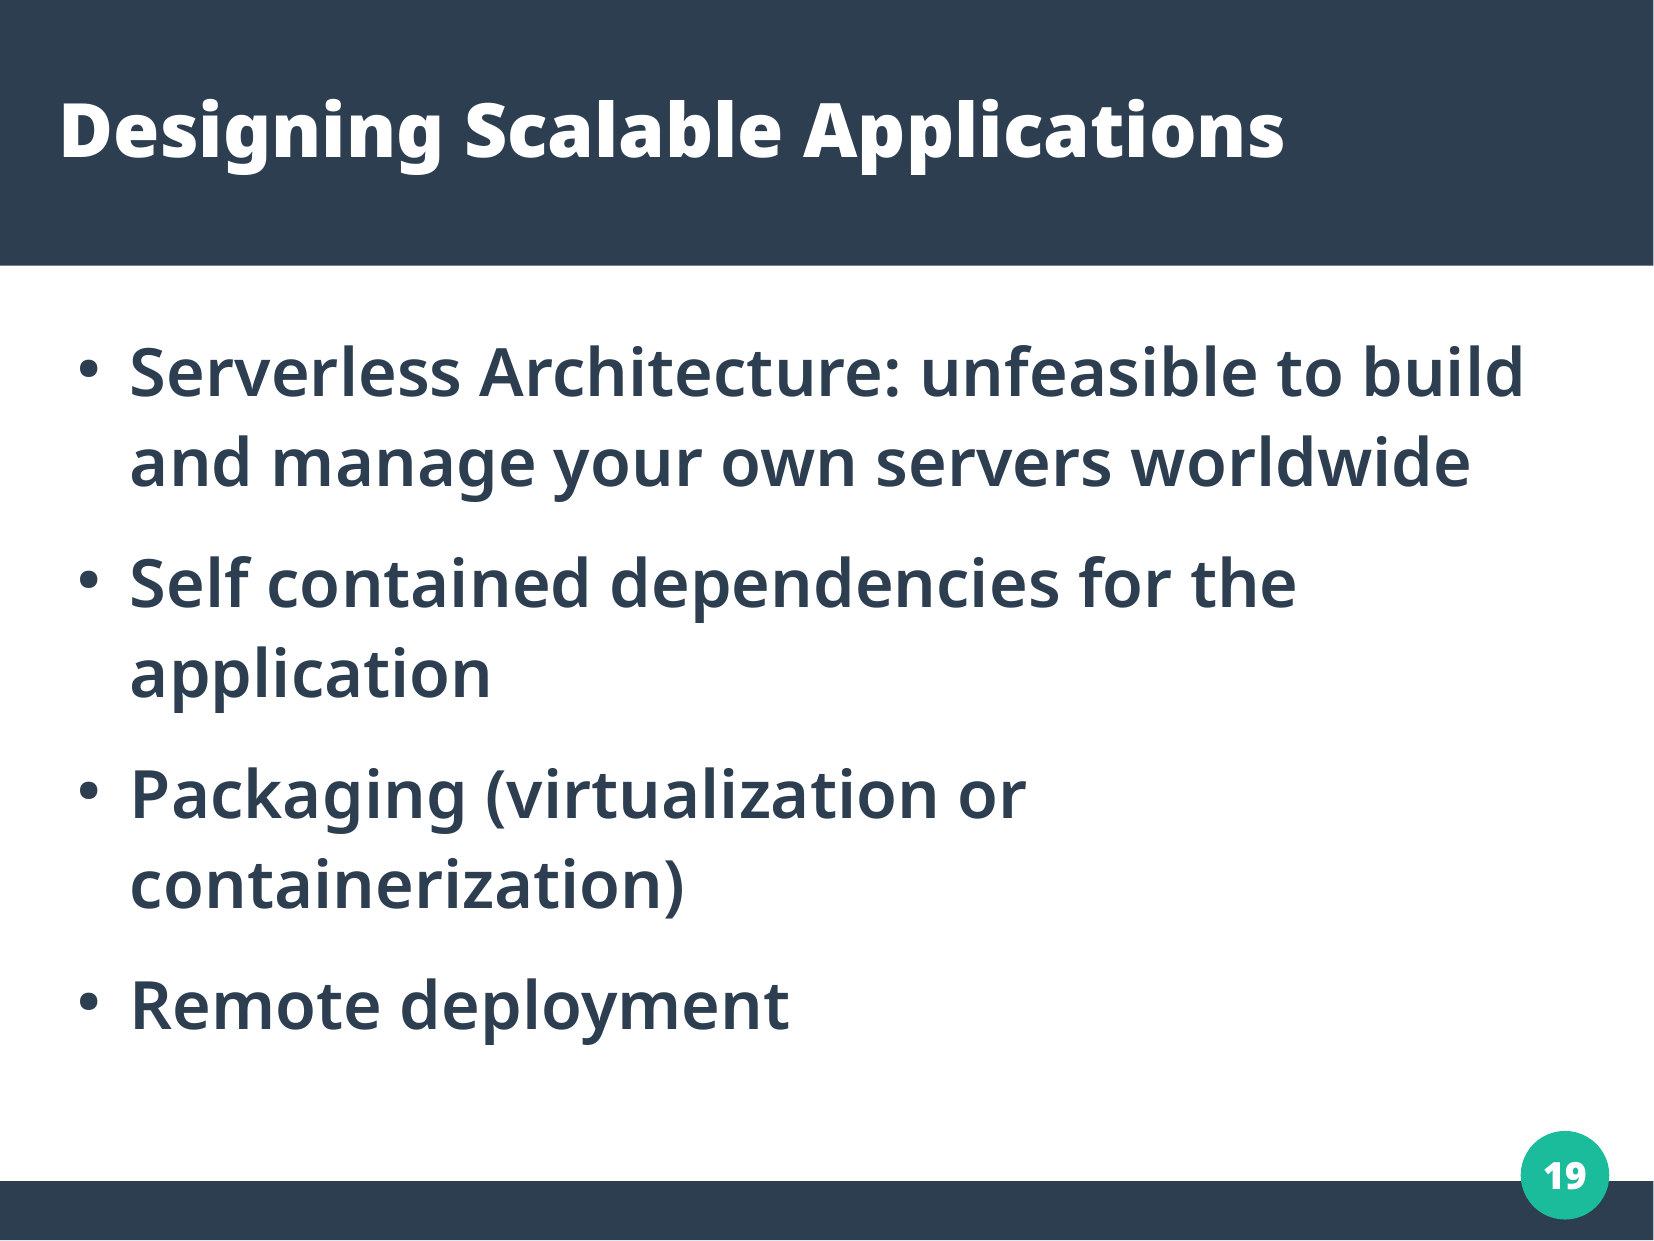

# Designing Scalable Applications
Serverless Architecture: unfeasible to build and manage your own servers worldwide
Self contained dependencies for the application
Packaging (virtualization or containerization)
Remote deployment
19